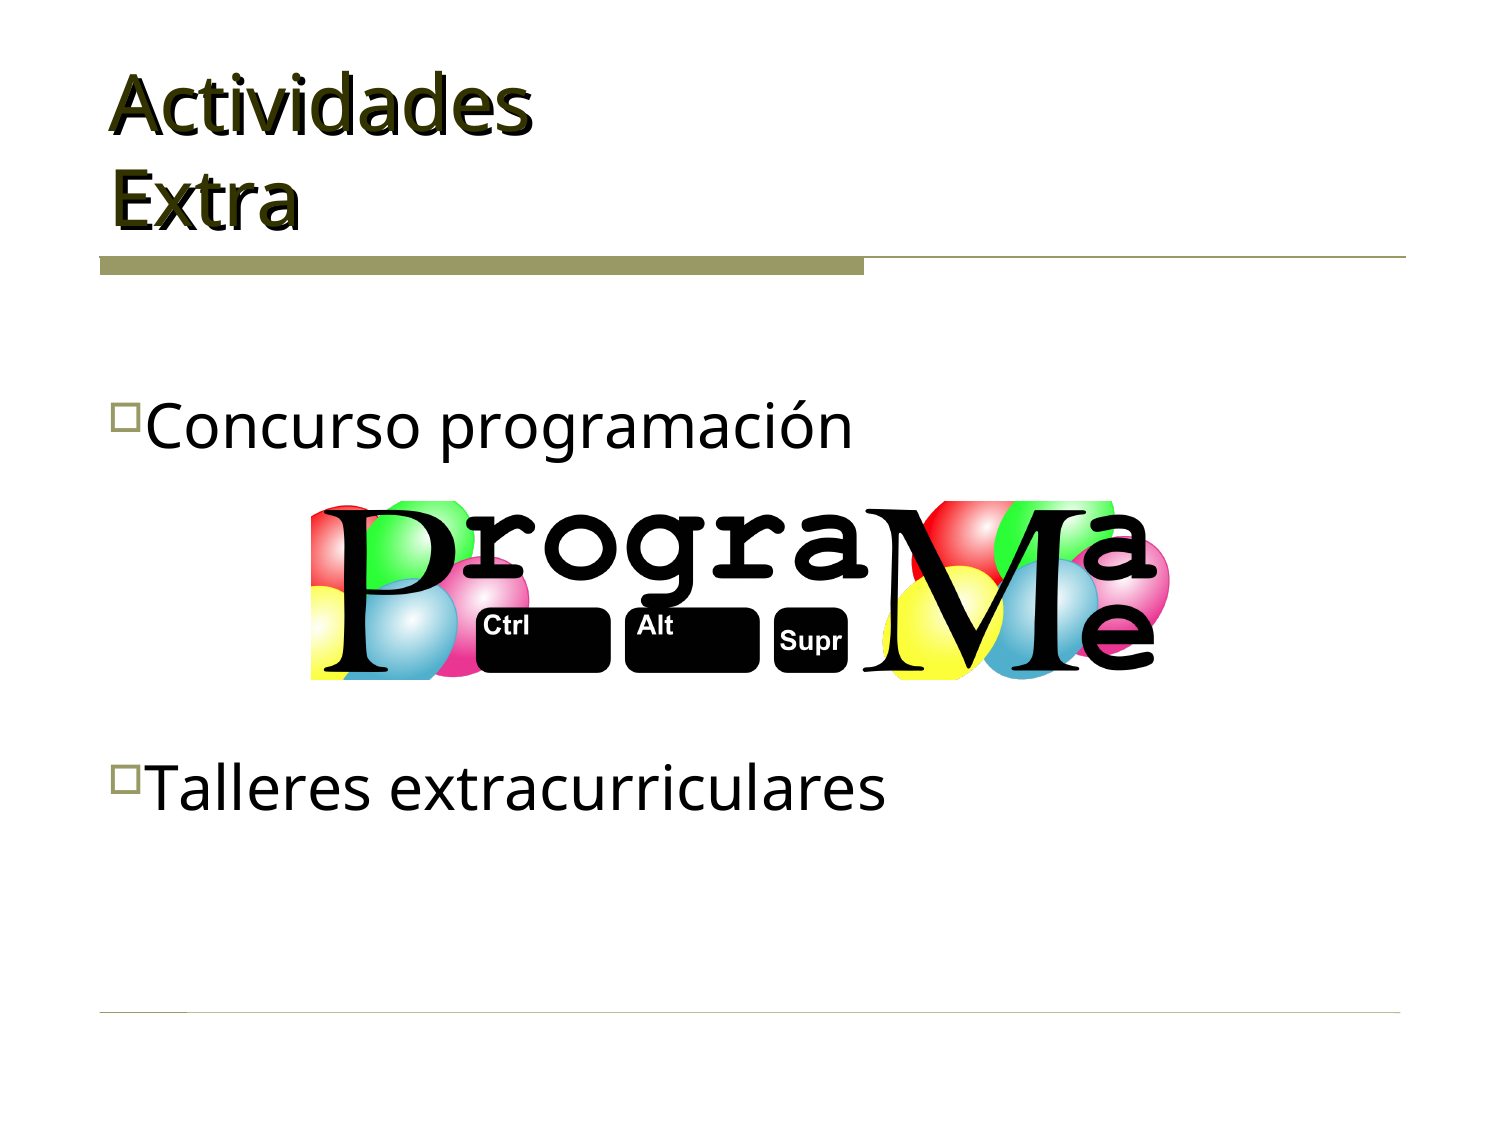

# Actividades Extra
Concurso programación
Talleres extracurriculares